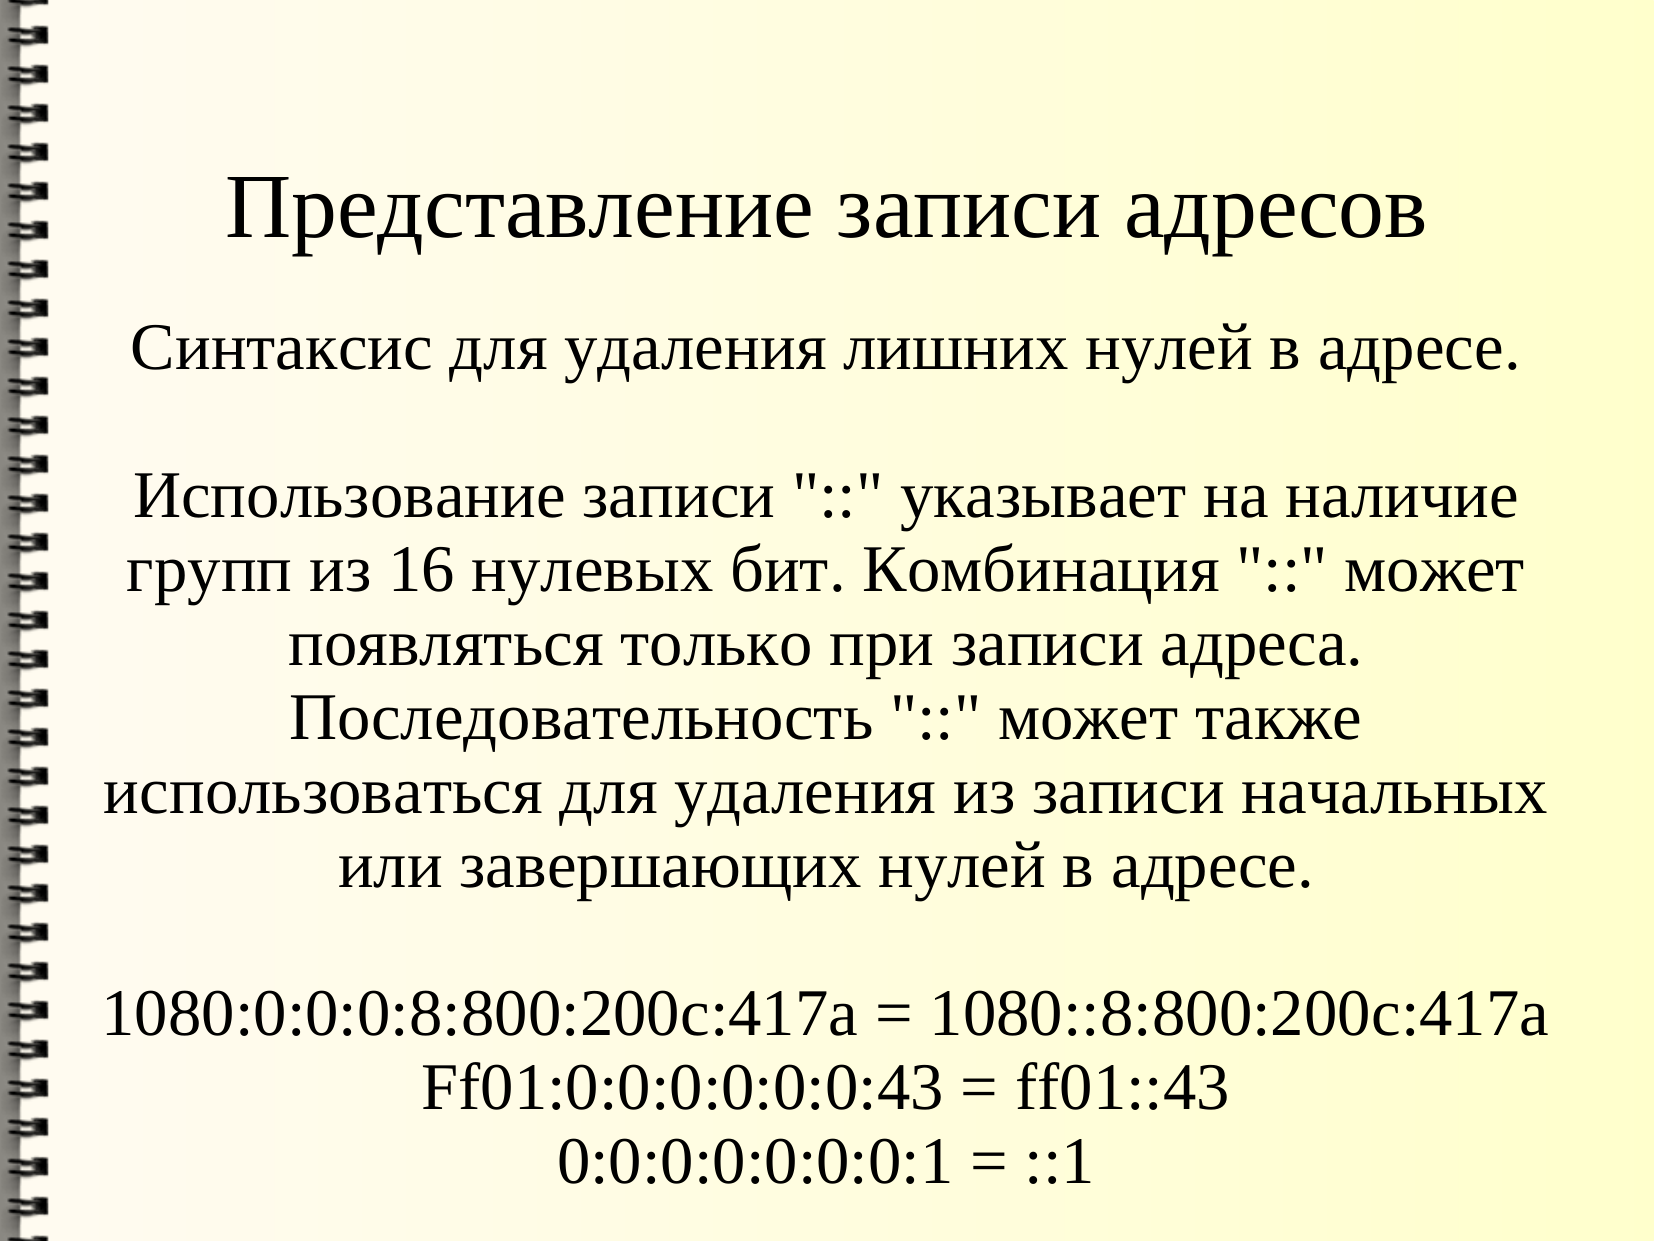

# Представление записи адресов
Синтаксис для удаления лишних нулей в адресе.
Использование записи "::" указывает на наличие групп из 16 нулевых бит. Комбинация "::" может появляться только при записи адреса. Последовательность "::" может также использоваться для удаления из записи начальных или завершающих нулей в адресе.
1080:0:0:0:8:800:200c:417a = 1080::8:800:200c:417a
Ff01:0:0:0:0:0:0:43 = ff01::43
0:0:0:0:0:0:0:1 = ::1